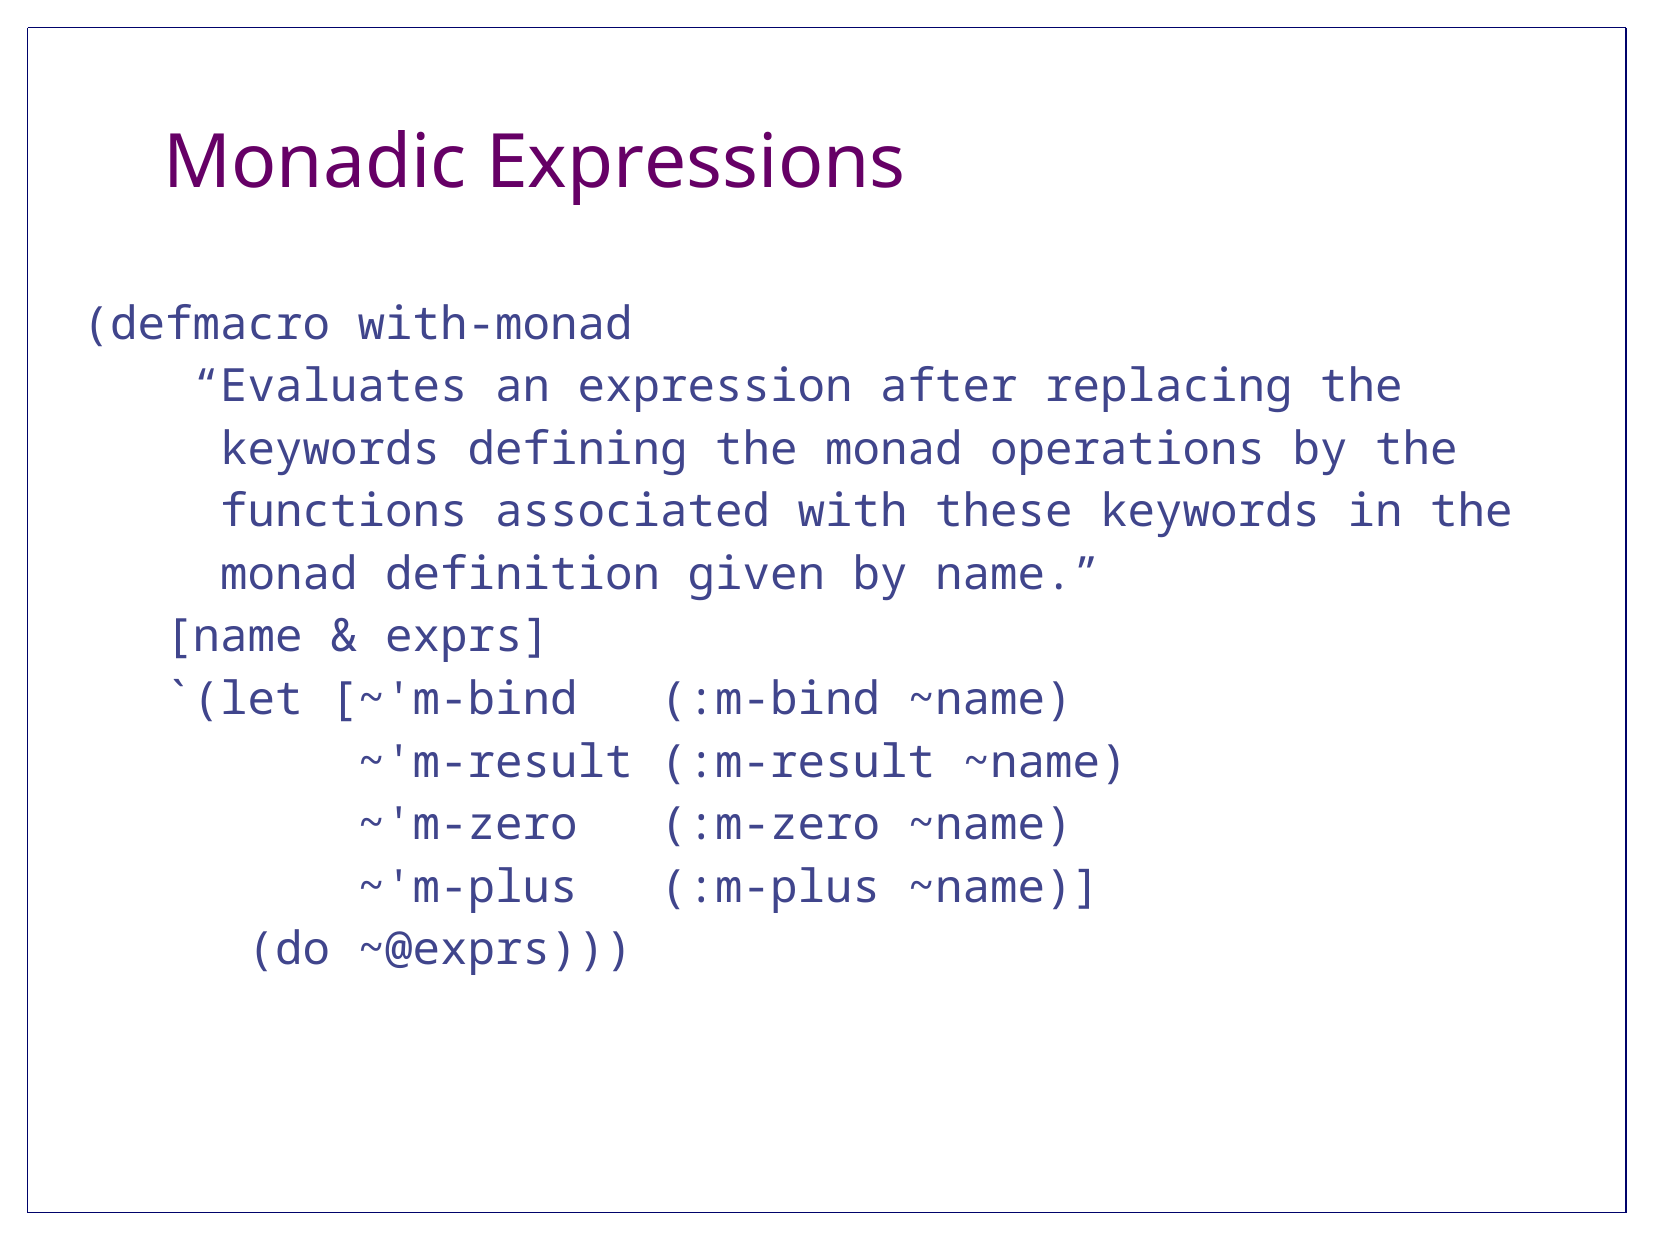

# Monadic Expressions
(defmacro with-monad
 “Evaluates an expression after replacing the
 keywords defining the monad operations by the
 functions associated with these keywords in the
 monad definition given by name.”
 [name & exprs]
 `(let [~'m-bind (:m-bind ~name)
 ~'m-result (:m-result ~name)
 ~'m-zero (:m-zero ~name)
 ~'m-plus (:m-plus ~name)]
 (do ~@exprs)))